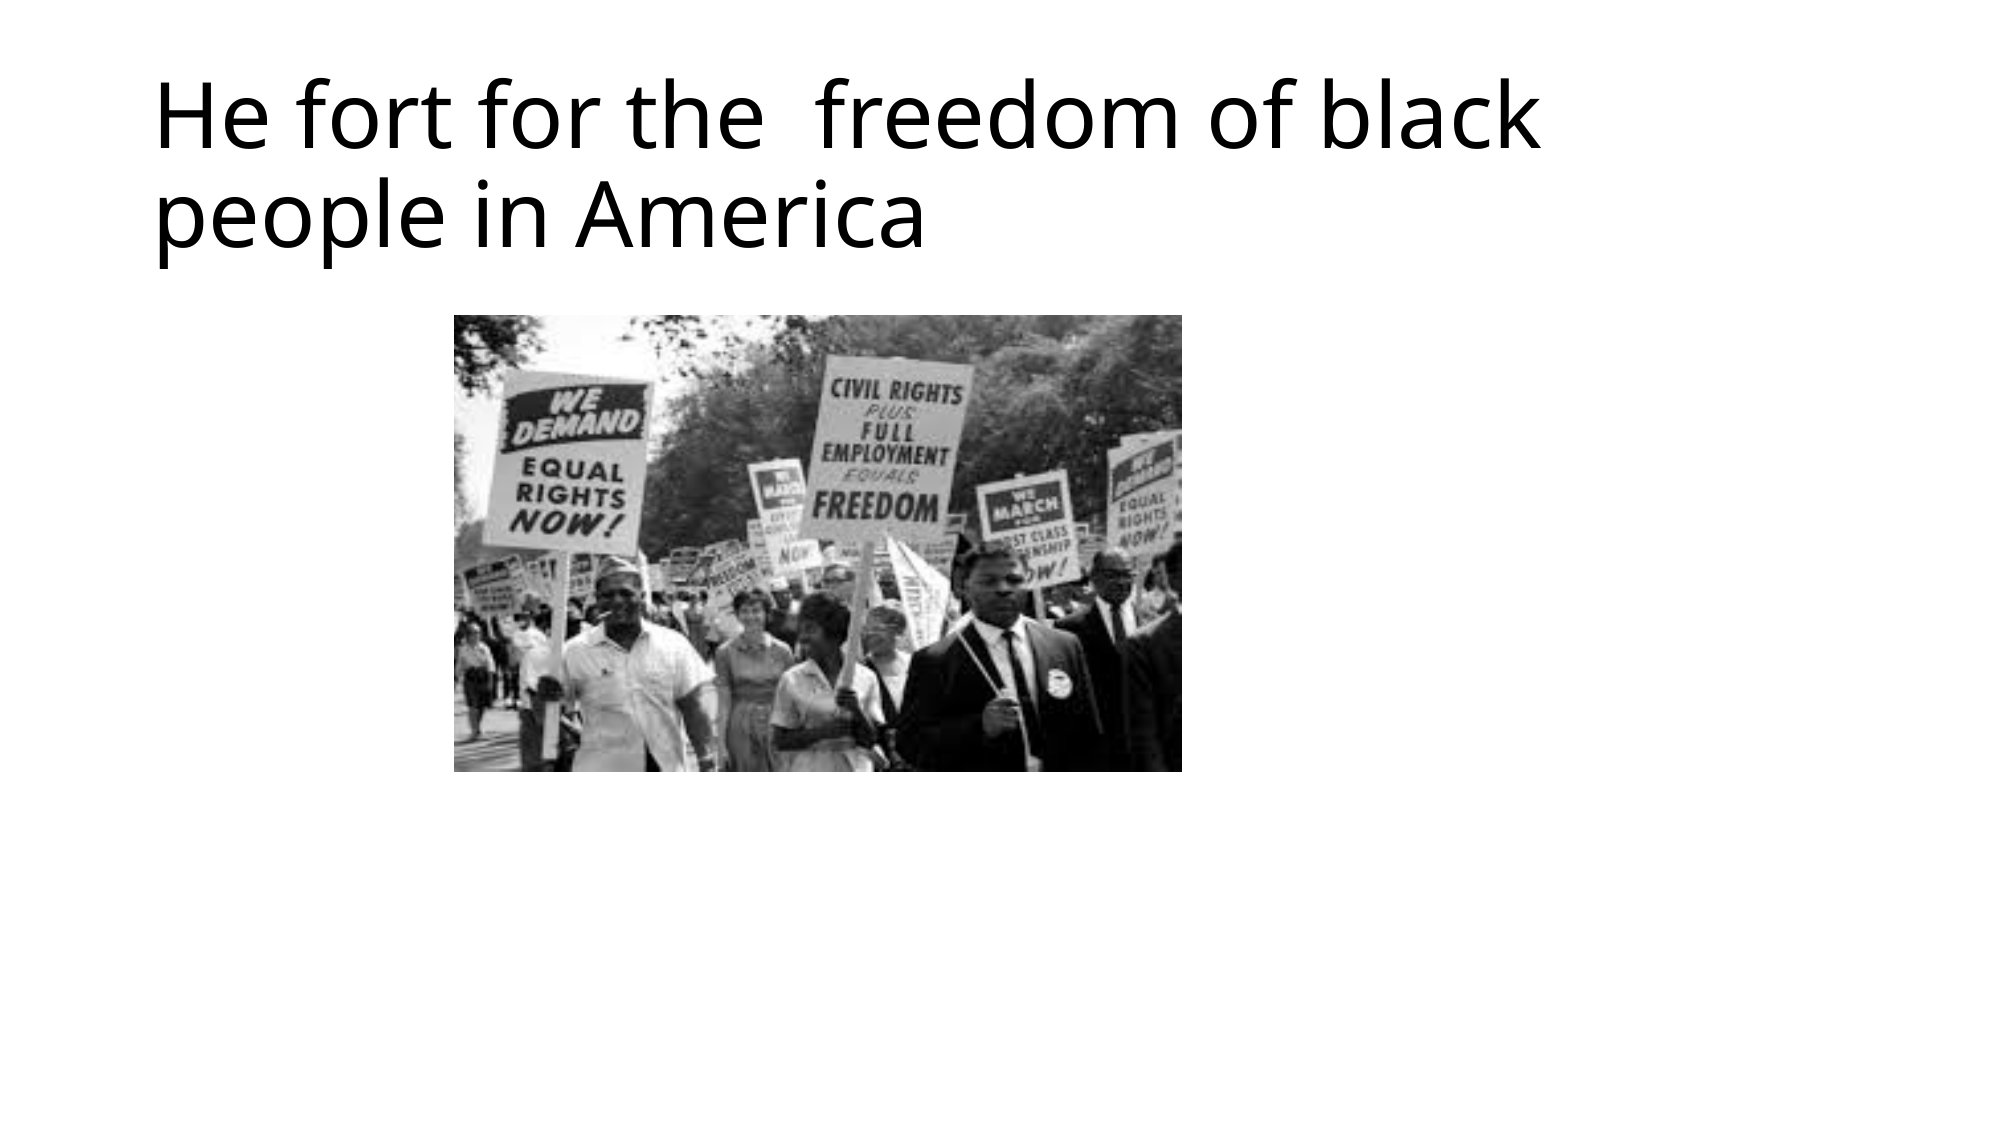

# He fort for the freedom of black people in America